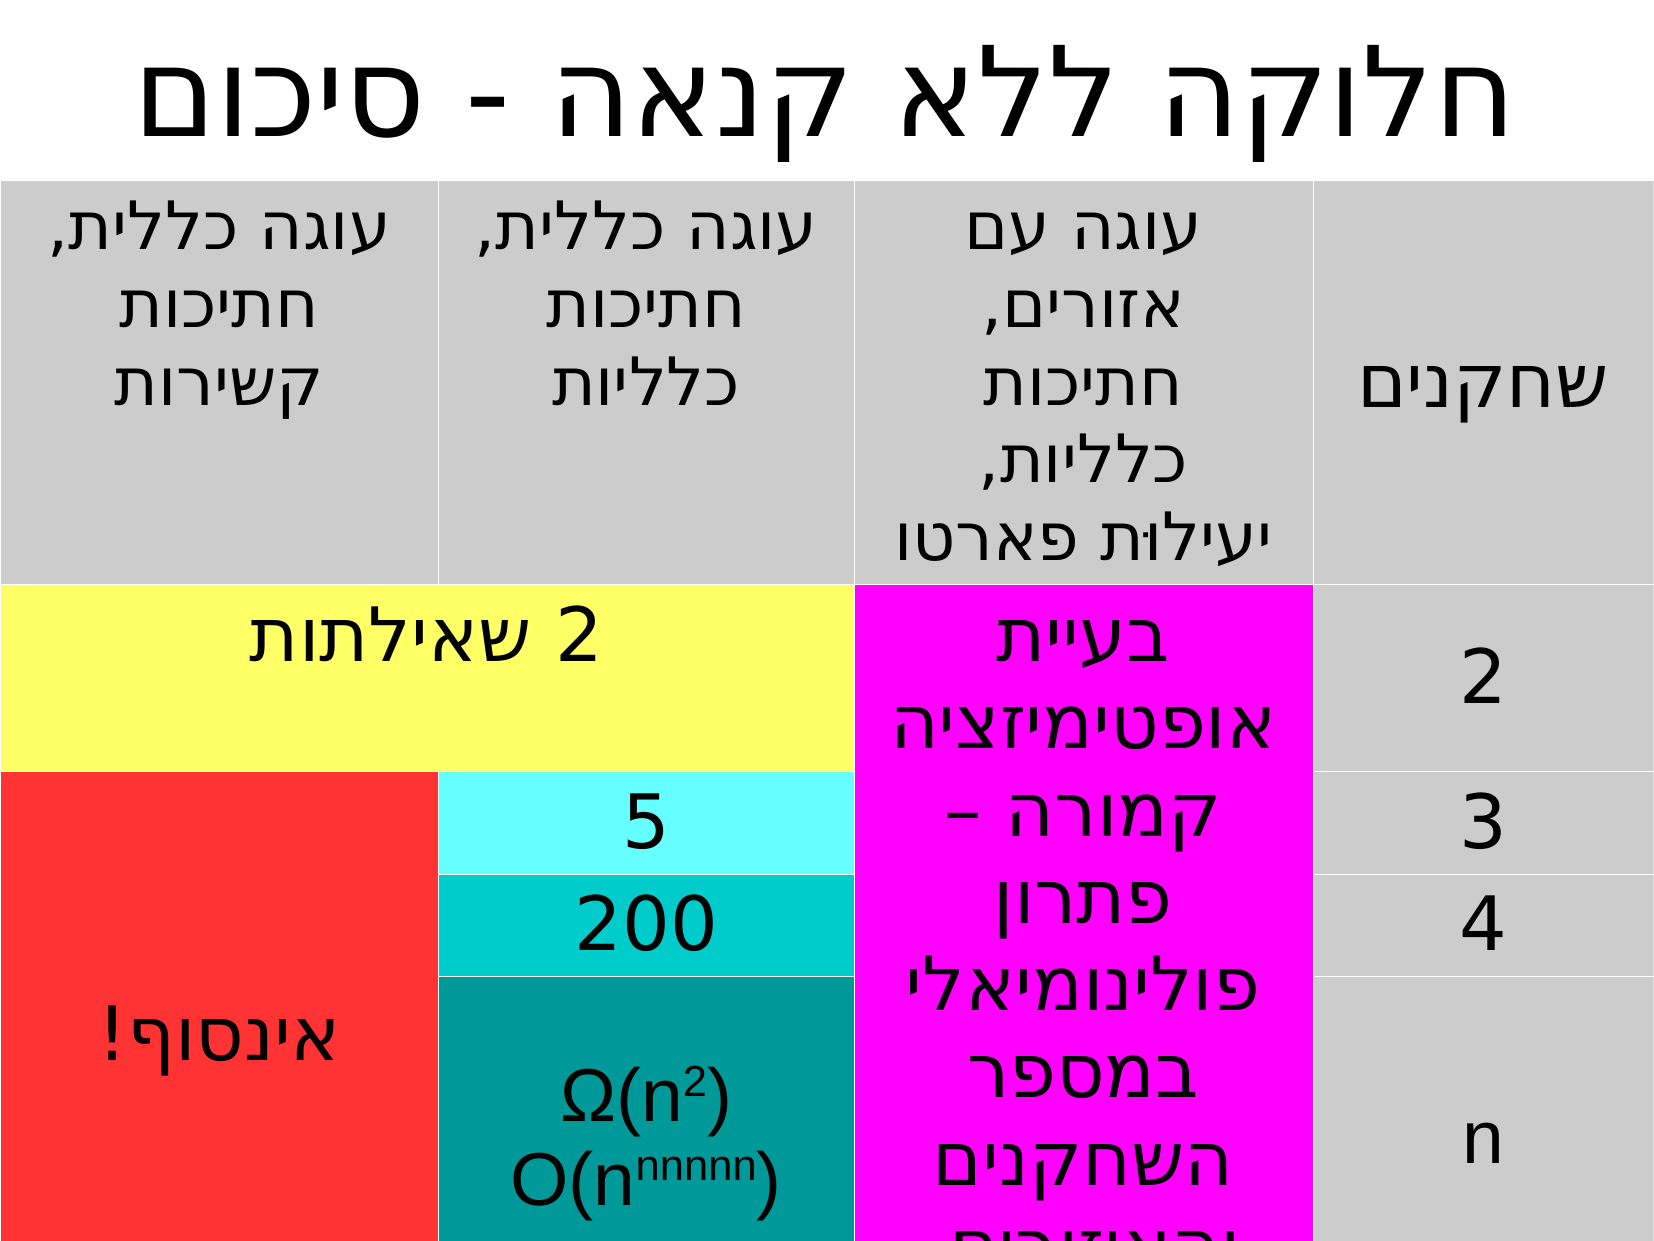

# חלוקה ללא קנאה - סיכום
| עוגה כללית, חתיכות קשירות | עוגה כללית, חתיכות כלליות | עוגה עם אזורים, חתיכות כלליות, יעילוּת פארטו | שחקנים |
| --- | --- | --- | --- |
| 2 שאילתות | | בעיית אופטימיזציה קמורה – פתרון פולינומיאלי במספר השחקנים והאיזורים. | 2 |
| אינסוף! | 5 | | 3 |
| | 200 | | 4 |
| | Ω(n2) O(nnnnnn) | | n |